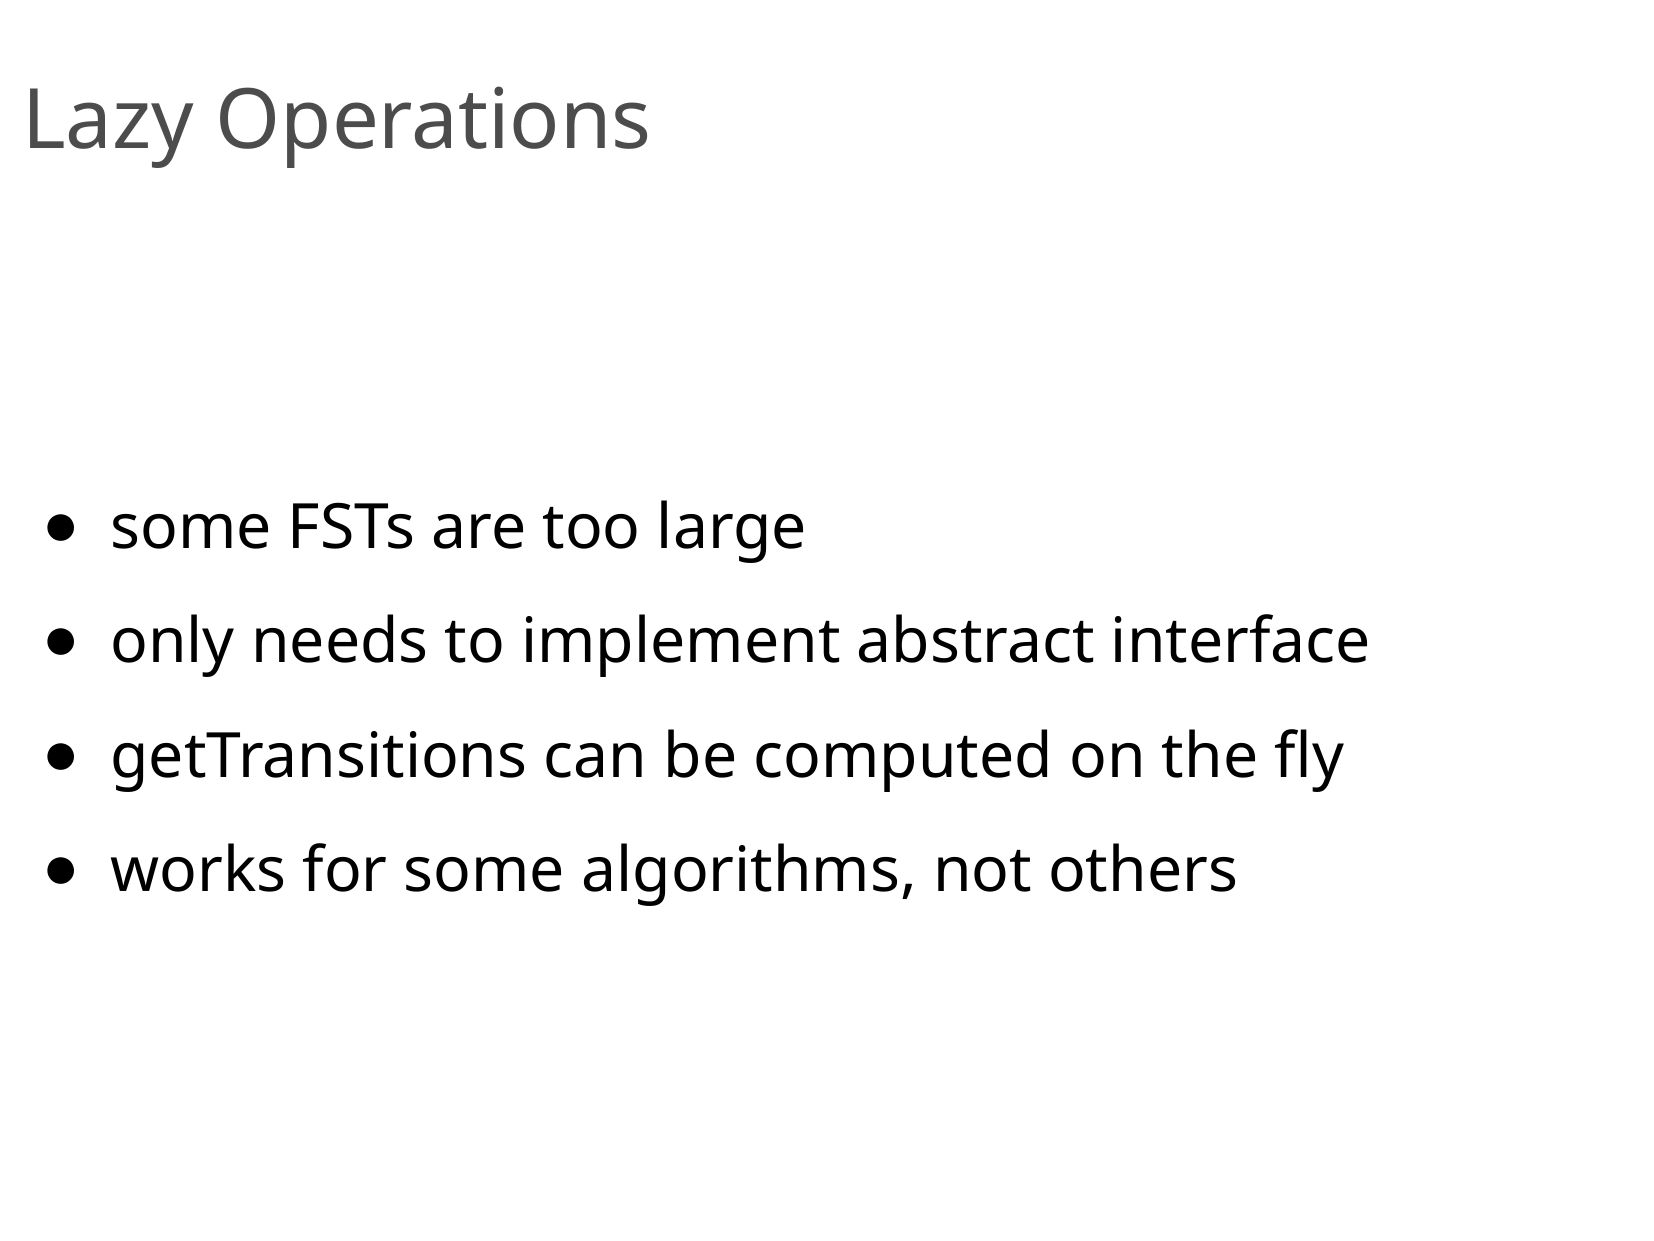

# Lazy Operations
some FSTs are too large
only needs to implement abstract interface
getTransitions can be computed on the fly
works for some algorithms, not others